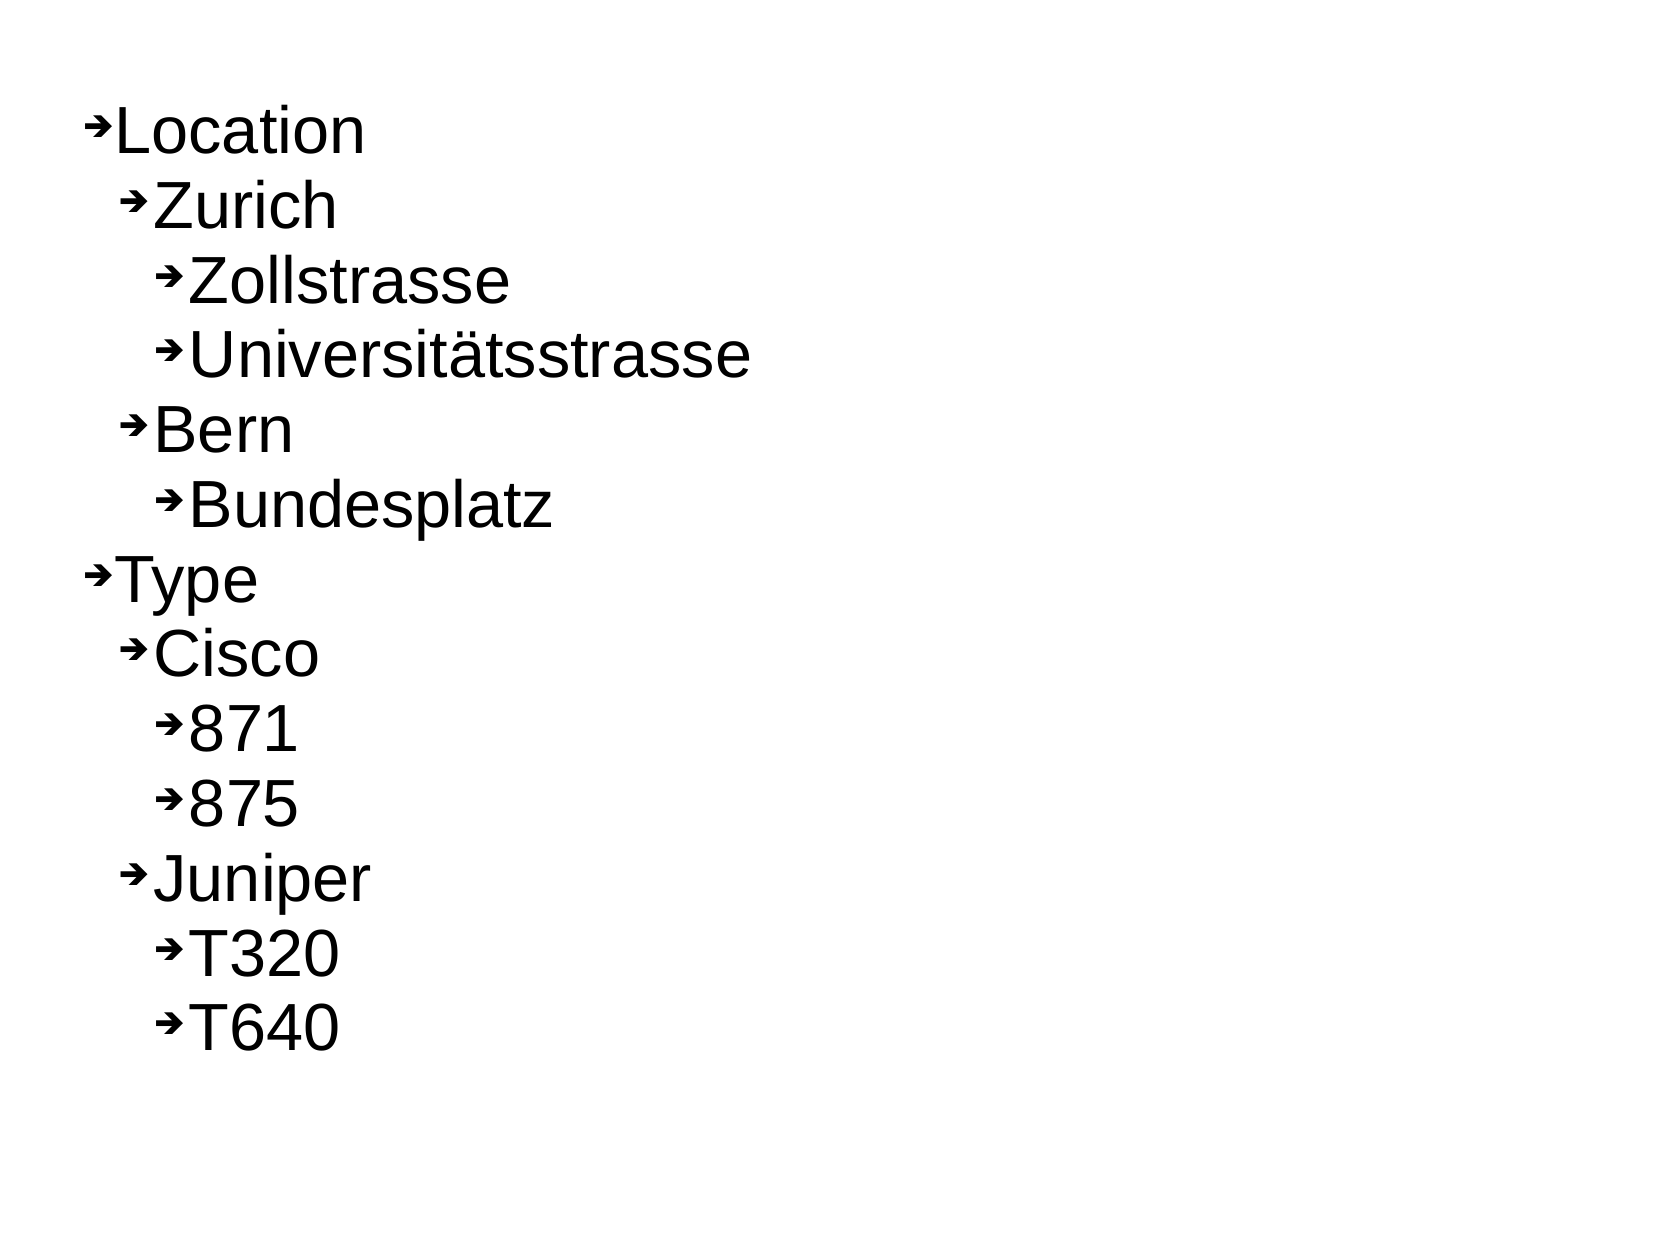

# Location
Zurich
Zollstrasse
Universitätsstrasse
Bern
Bundesplatz
Type
Cisco
871
875
Juniper
T320
T640